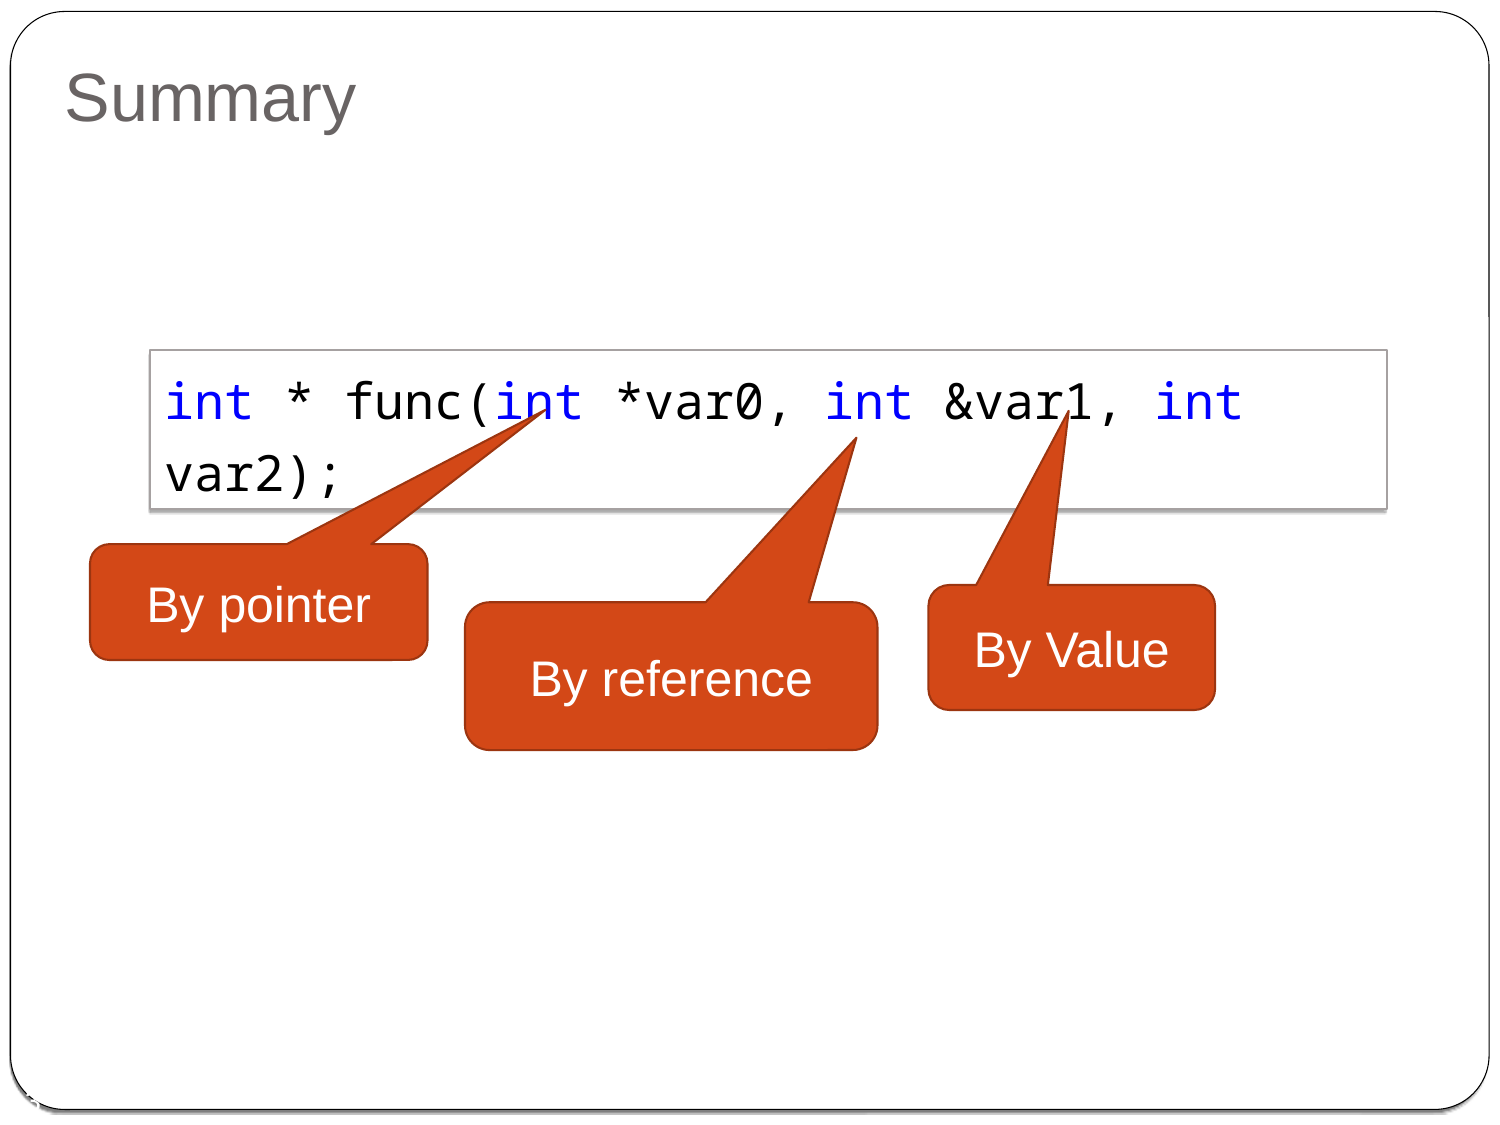

# Summary
int * func(int *var0, int &var1, int var2);
By pointer
By Value
By reference